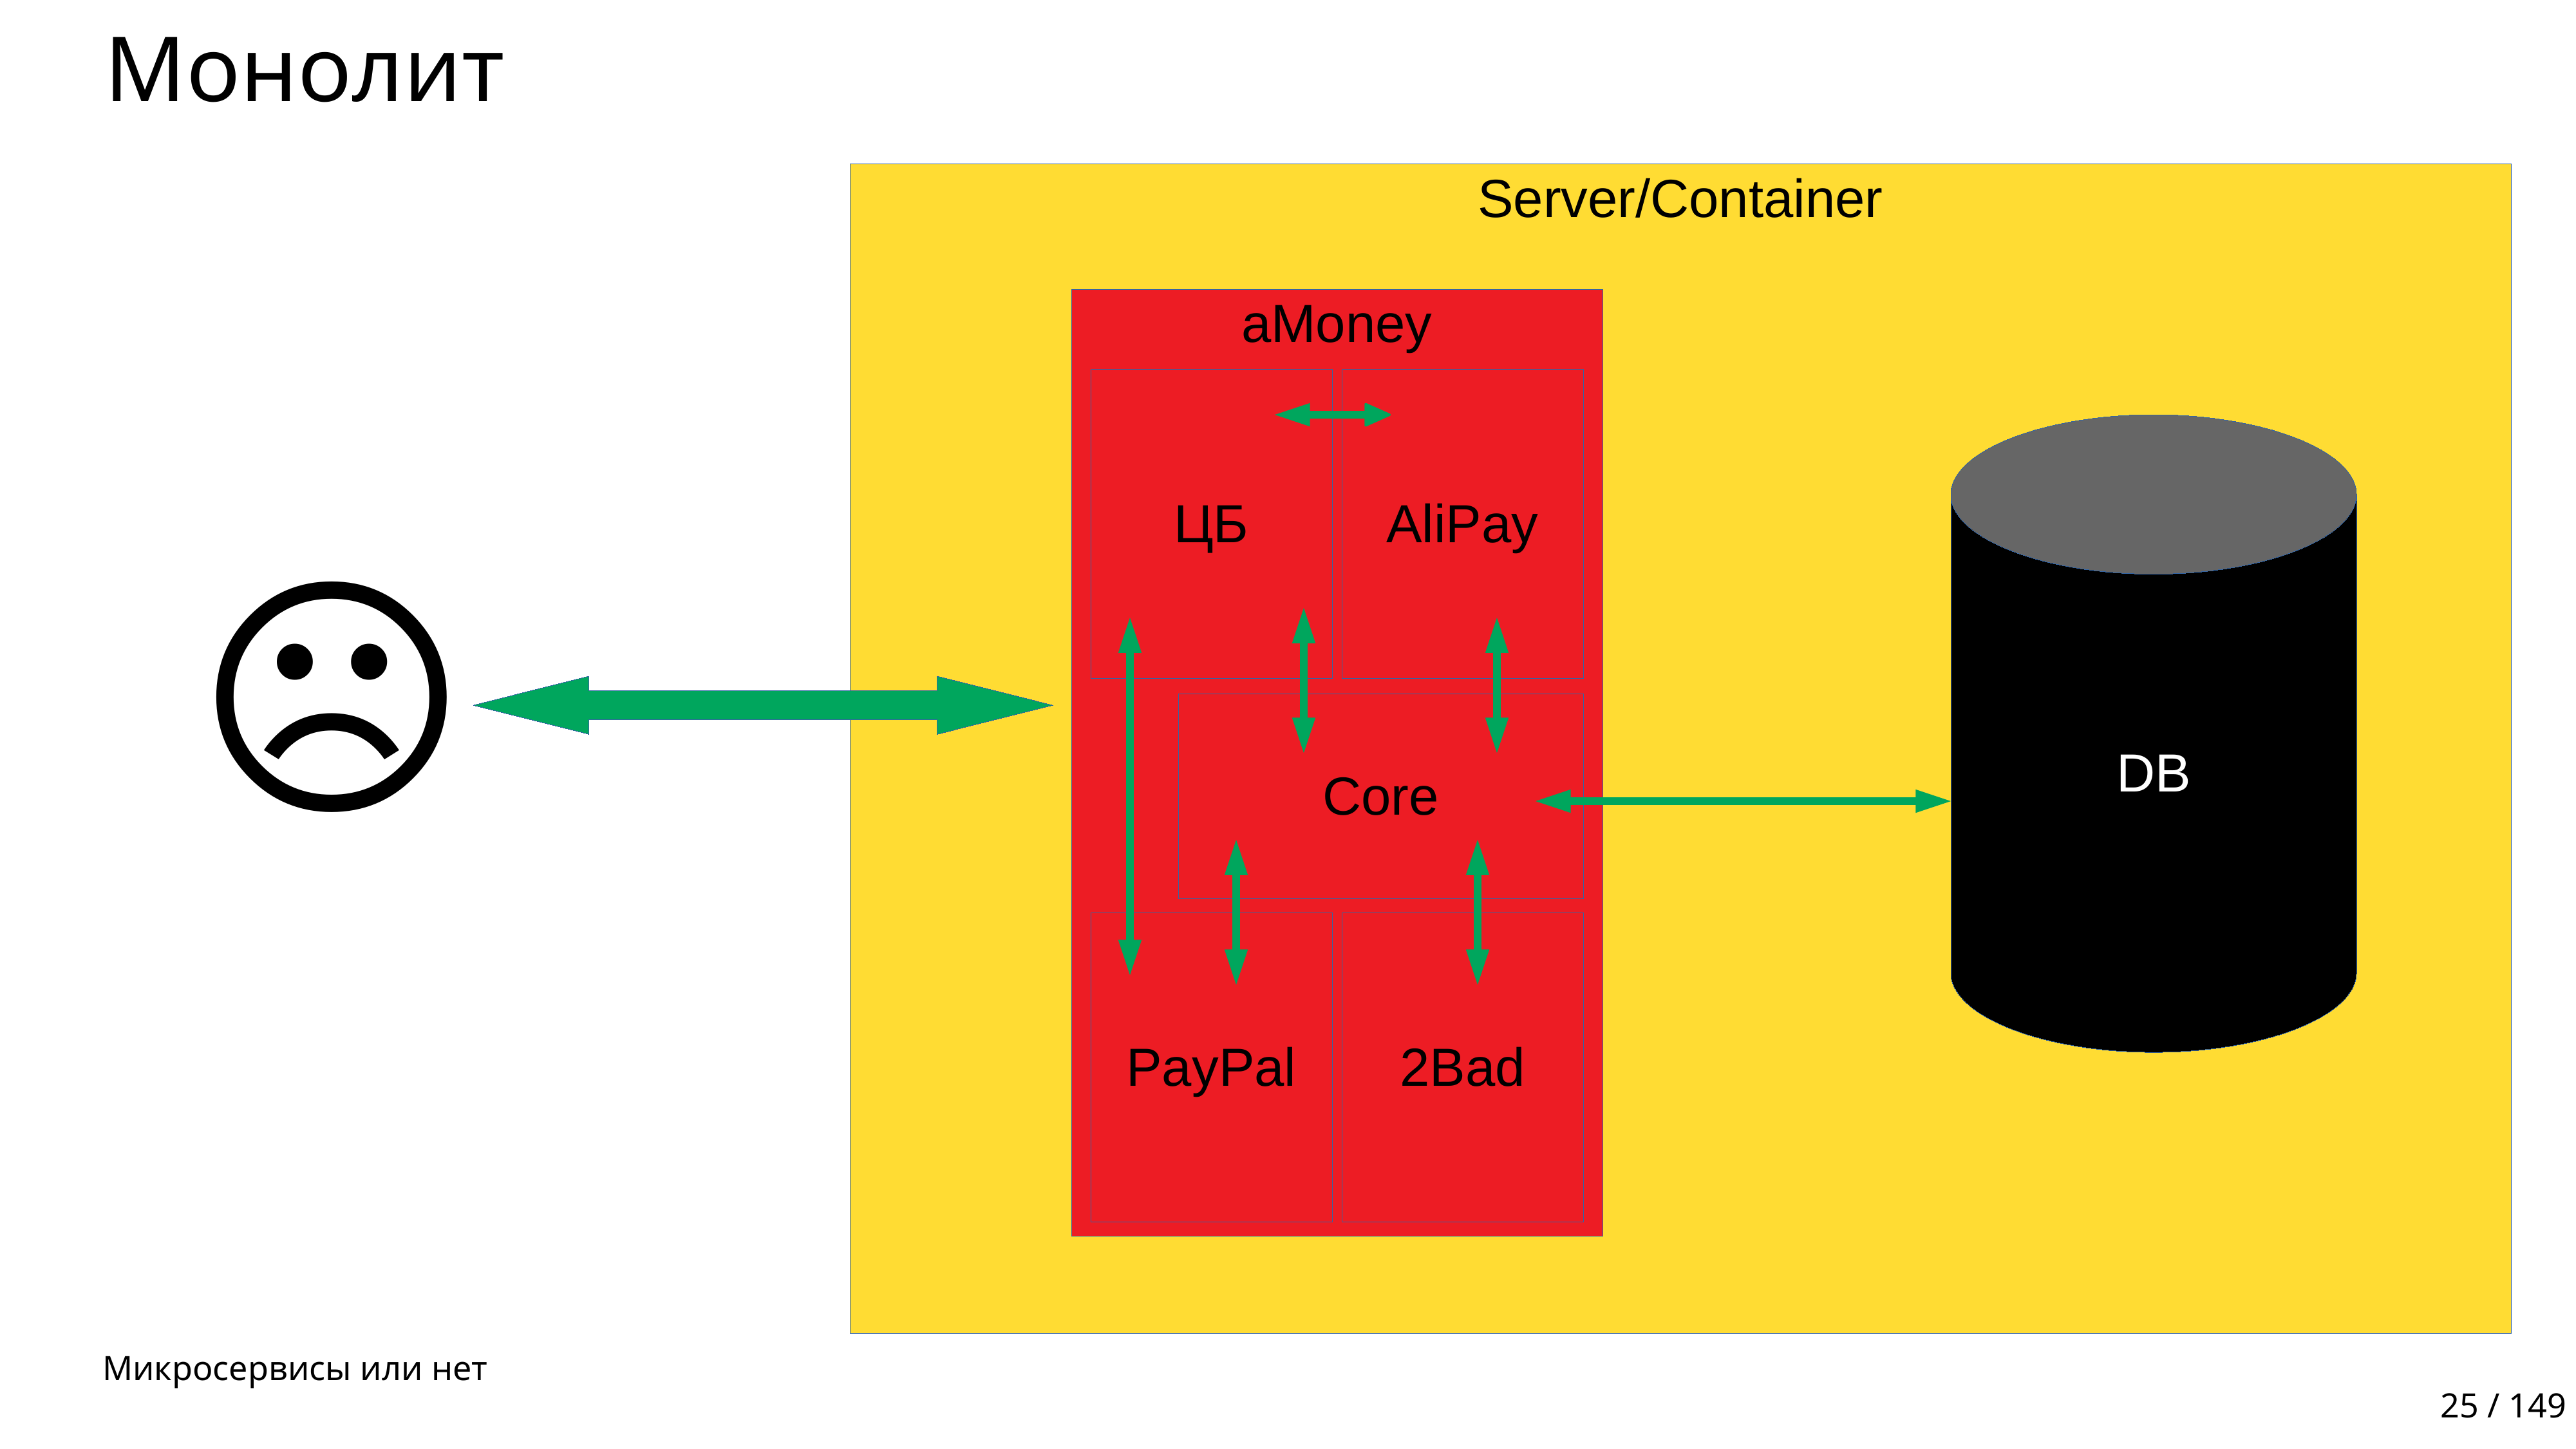

Монолит
Server/Container
aMoney
ЦБ
AliPay
DB
☹️
Core
PayPal
2Bad
# Микросервисы или нет